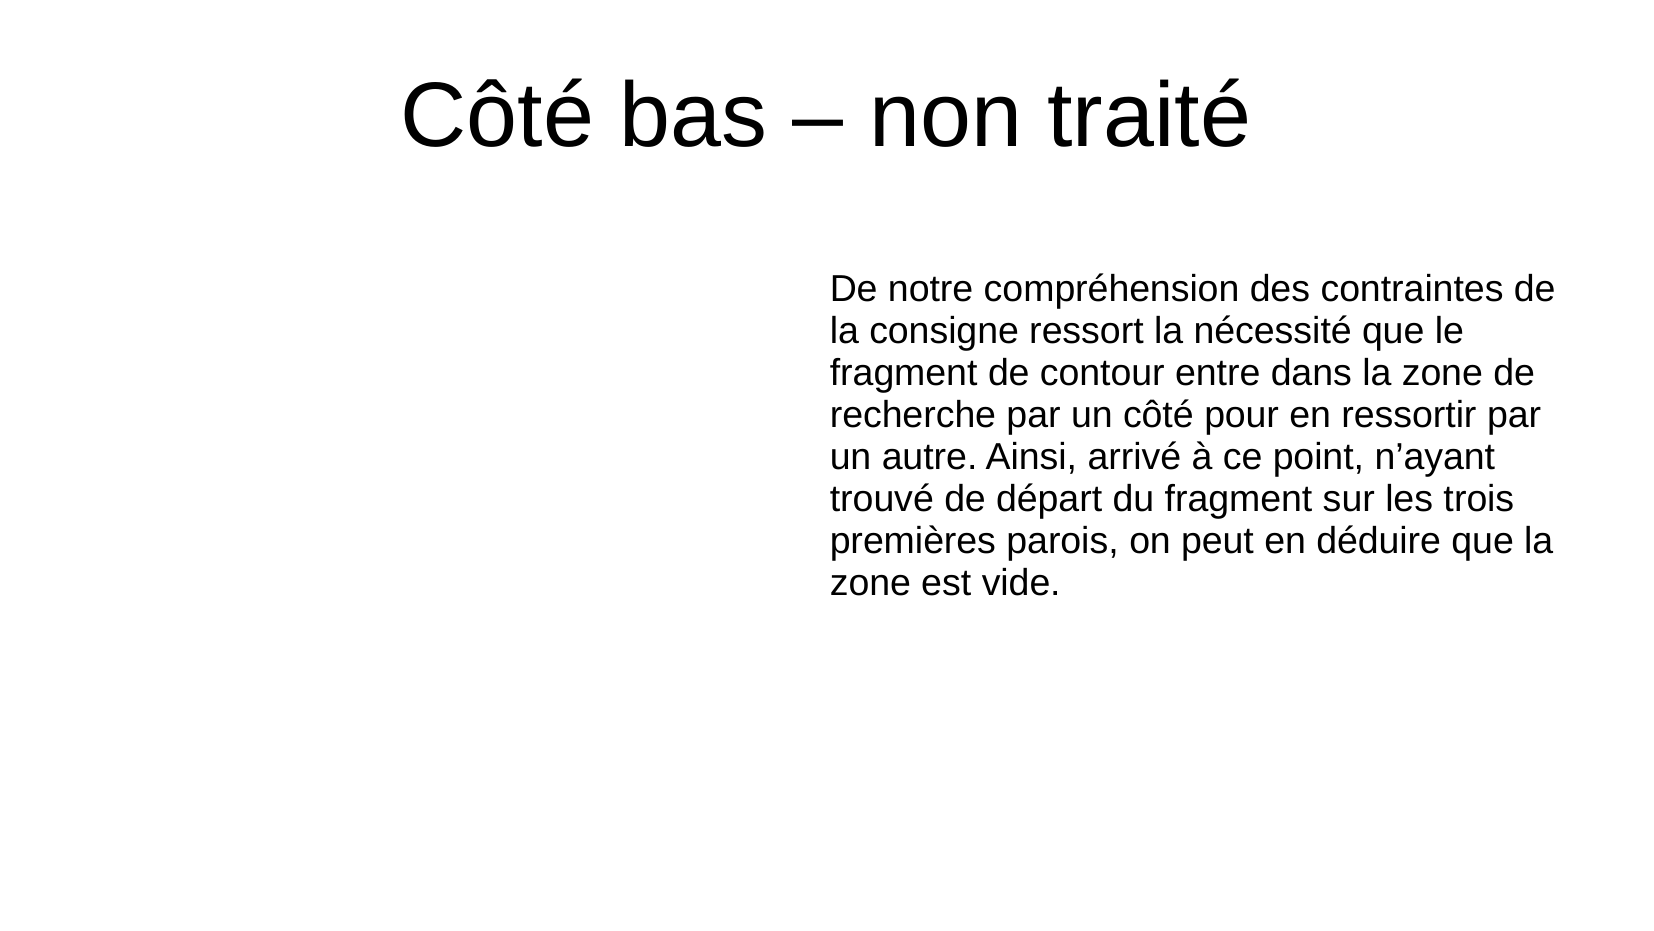

# Côté bas – non traité
De notre compréhension des contraintes de la consigne ressort la nécessité que le fragment de contour entre dans la zone de recherche par un côté pour en ressortir par un autre. Ainsi, arrivé à ce point, n’ayant trouvé de départ du fragment sur les trois premières parois, on peut en déduire que la zone est vide.